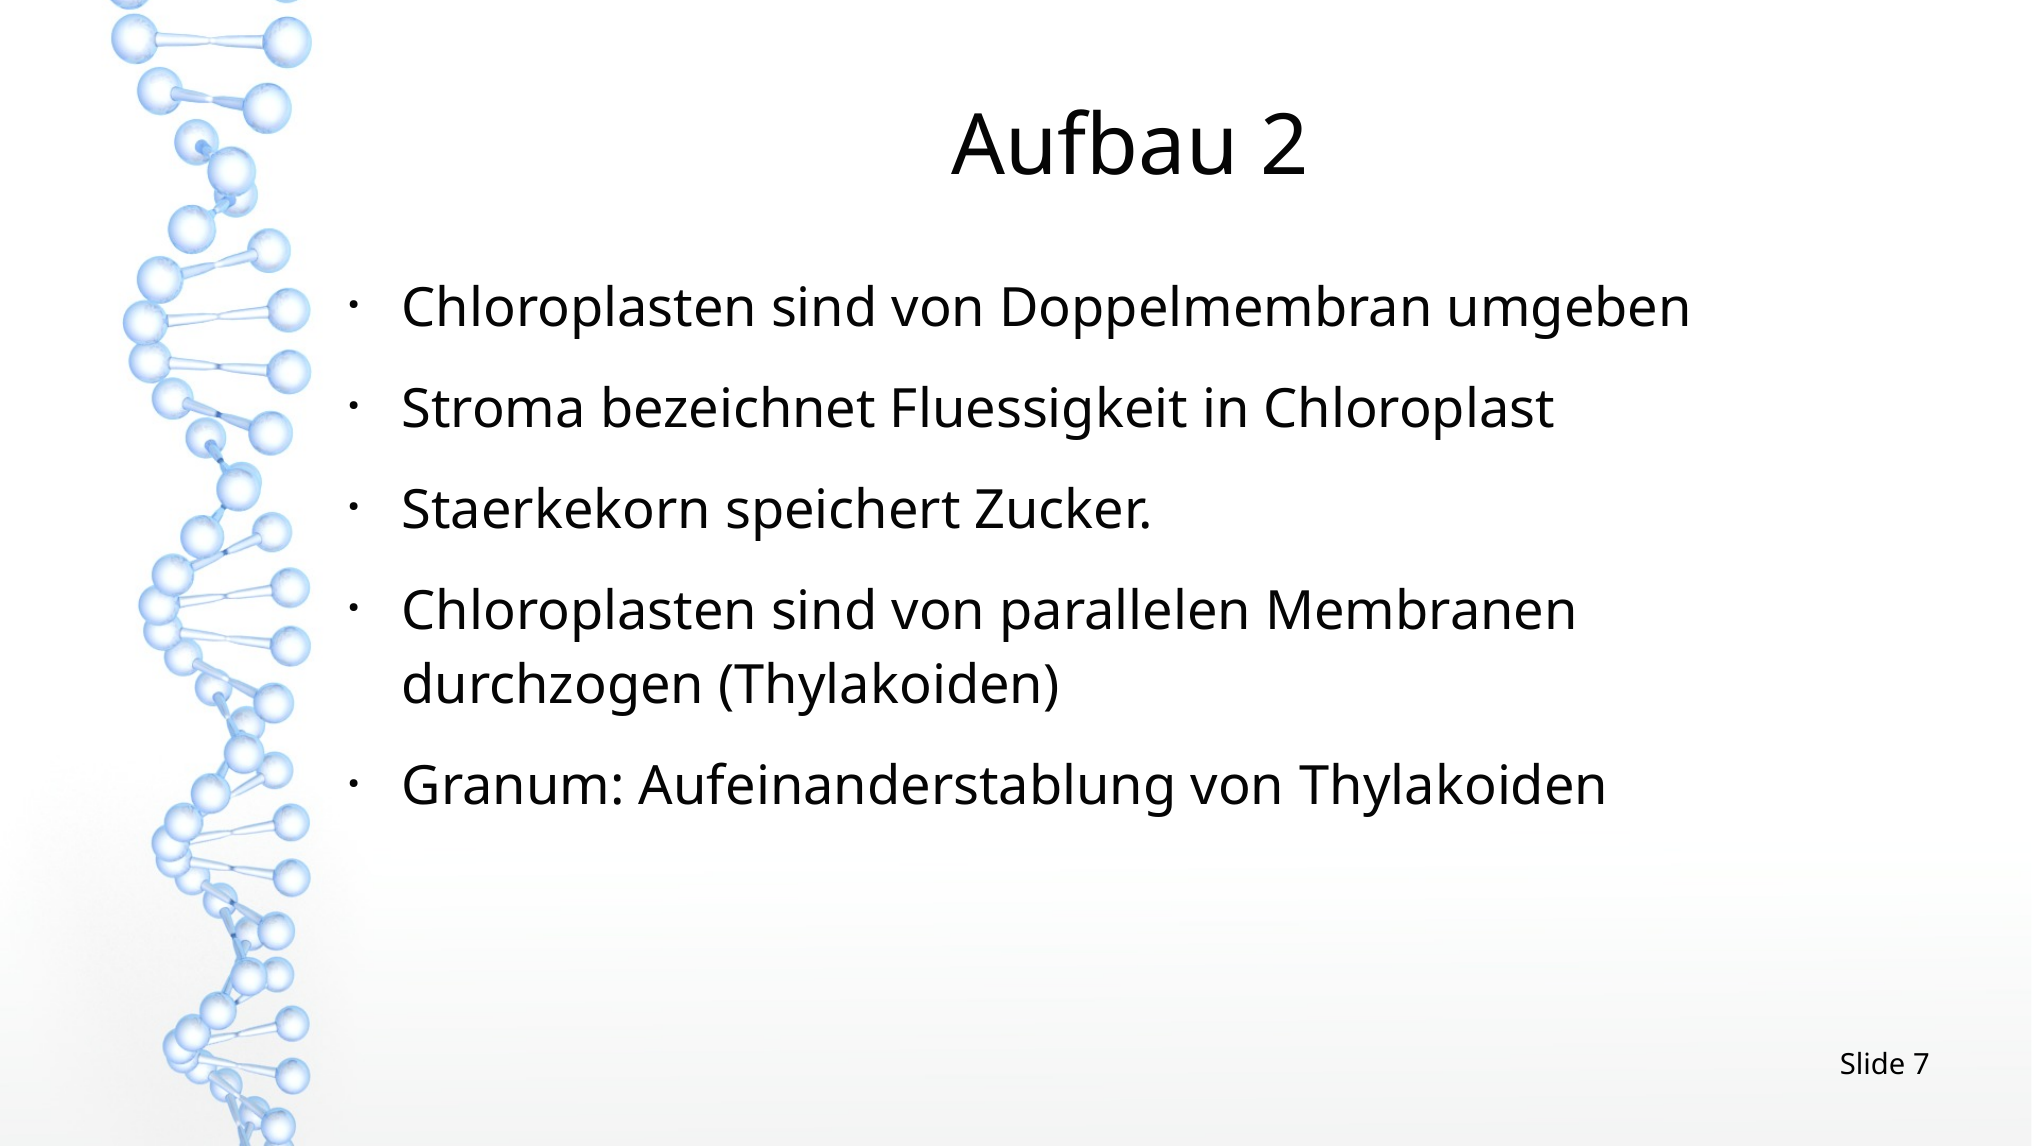

# Aufbau 2
Chloroplasten sind von Doppelmembran umgeben
Stroma bezeichnet Fluessigkeit in Chloroplast
Staerkekorn speichert Zucker.
Chloroplasten sind von parallelen Membranen durchzogen (Thylakoiden)
Granum: Aufeinanderstablung von Thylakoiden
7